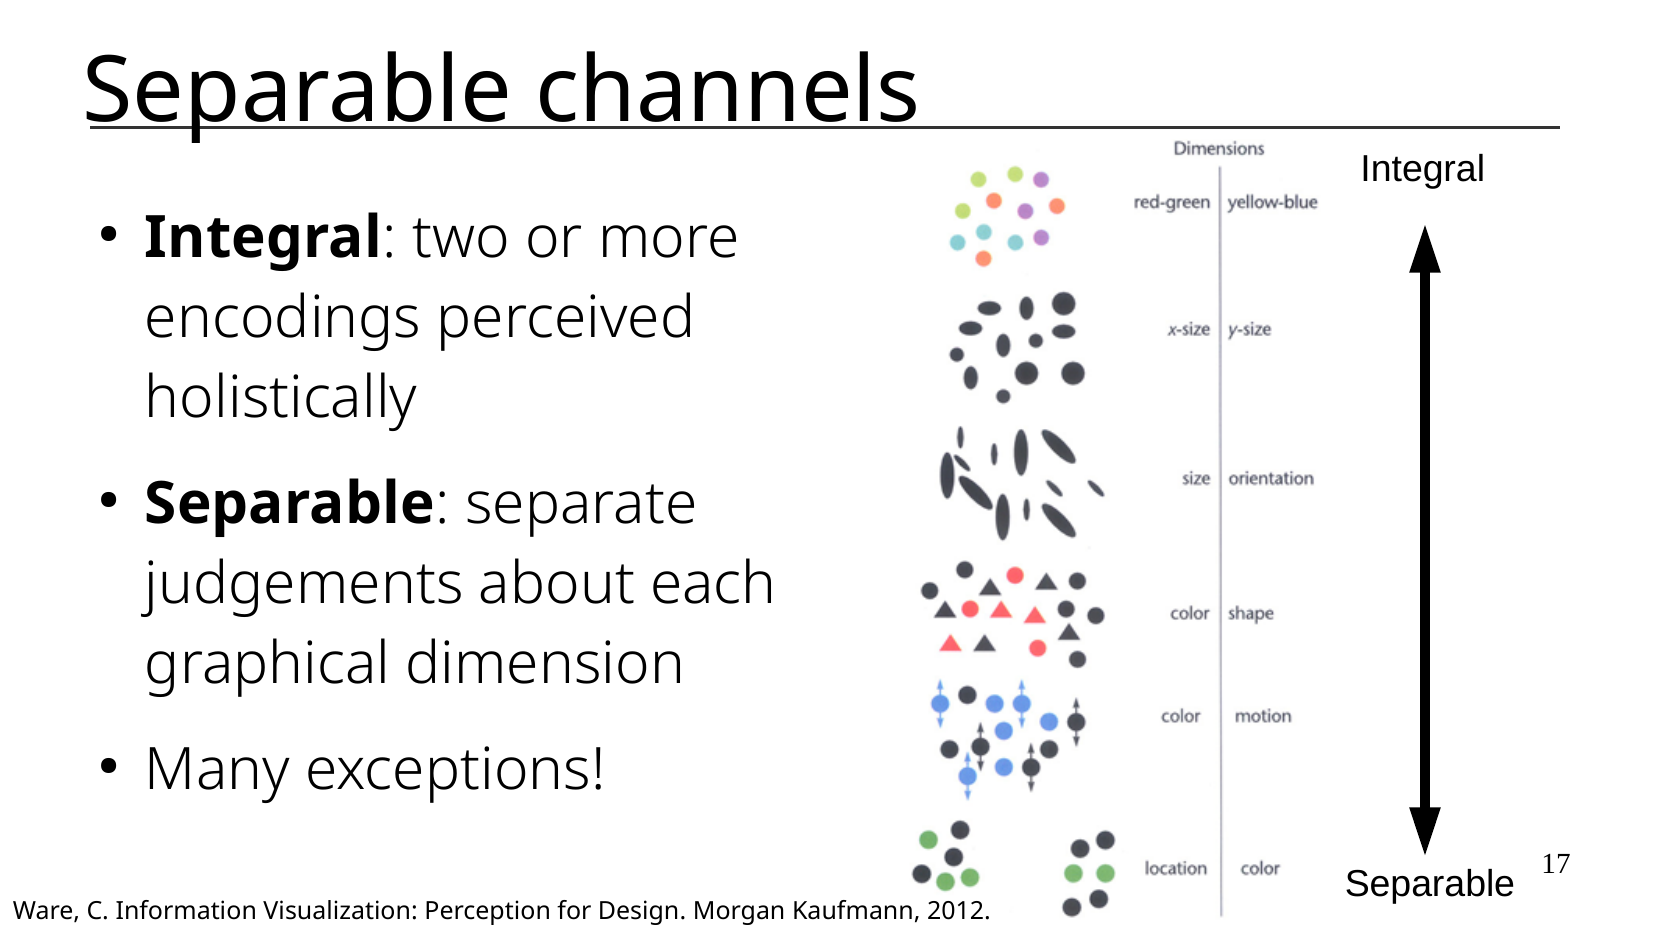

# Separable channels
Integral
Integral: two or more encodings perceived holistically
Separable: separate judgements about each graphical dimension
Many exceptions!
17
Separable
Ware, C. Information Visualization: Perception for Design. Morgan Kaufmann, 2012.